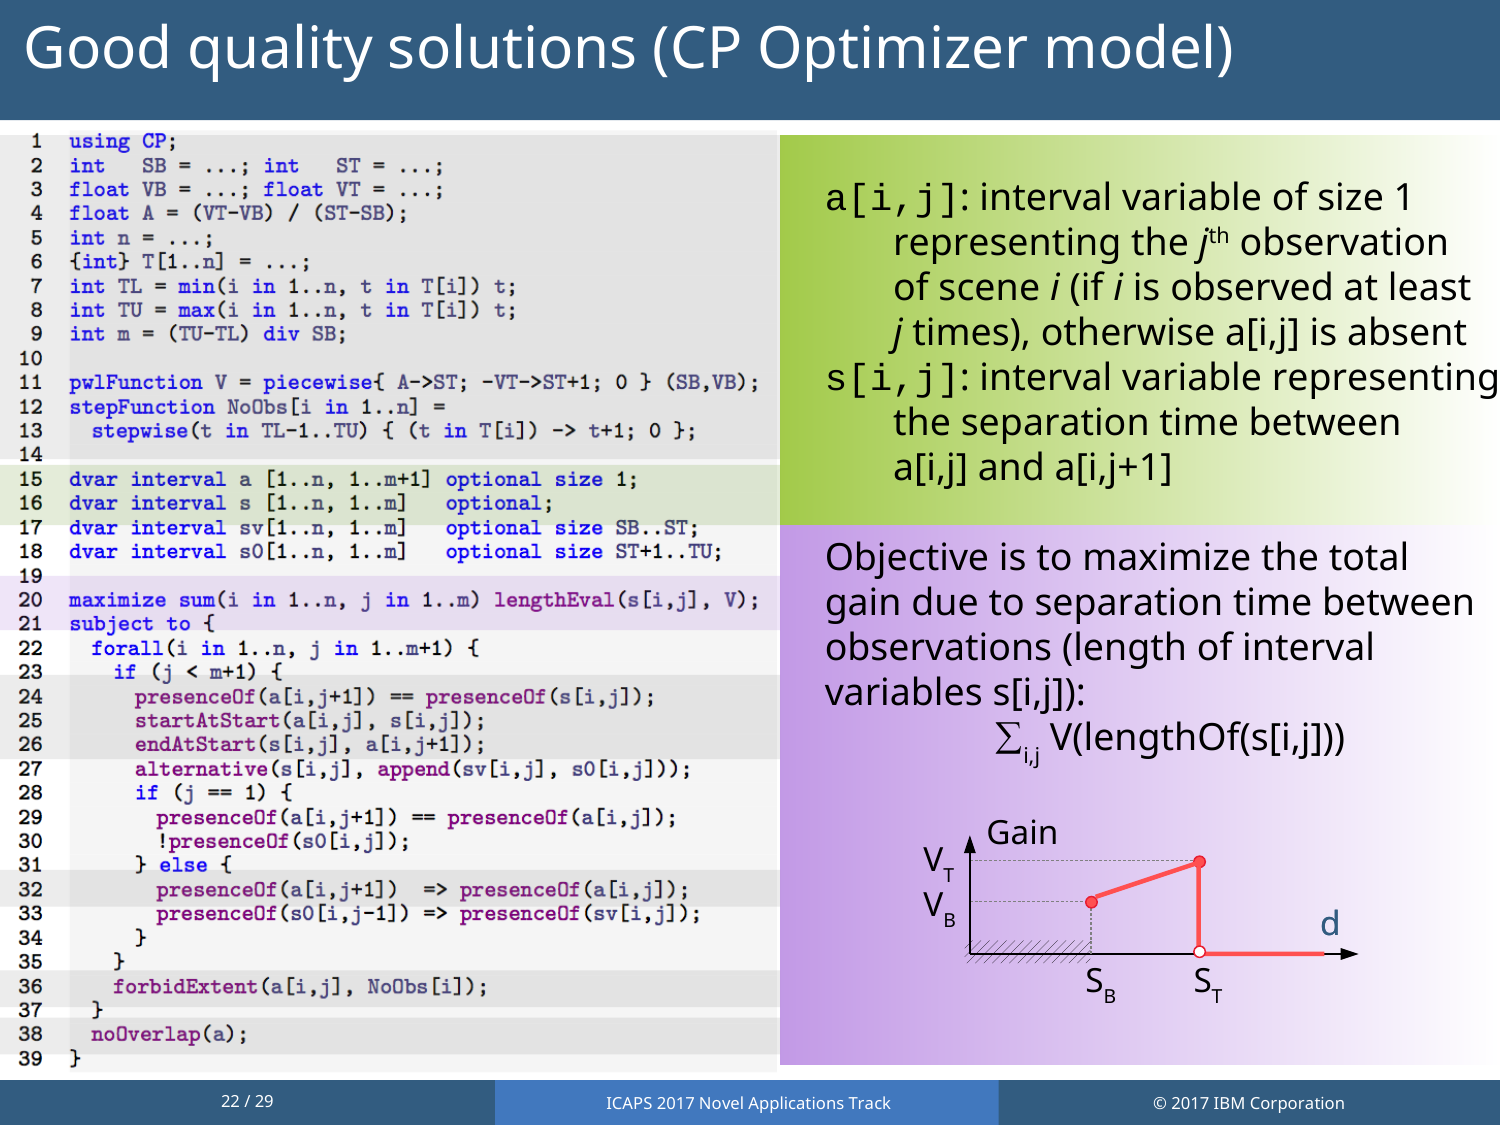

# Good quality solutions (CP Optimizer model)
a[i,j]: interval variable of size 1
 representing the jth observation
 of scene i (if i is observed at least
 j times), otherwise a[i,j] is absent
s[i,j]: interval variable representing
 the separation time between
 a[i,j] and a[i,j+1]
Objective is to maximize the total
gain due to separation time between
observations (length of interval
variables s[i,j]):
 ∑i,j V(lengthOf(s[i,j]))
Gain
VT
VB
d
d
SB
ST